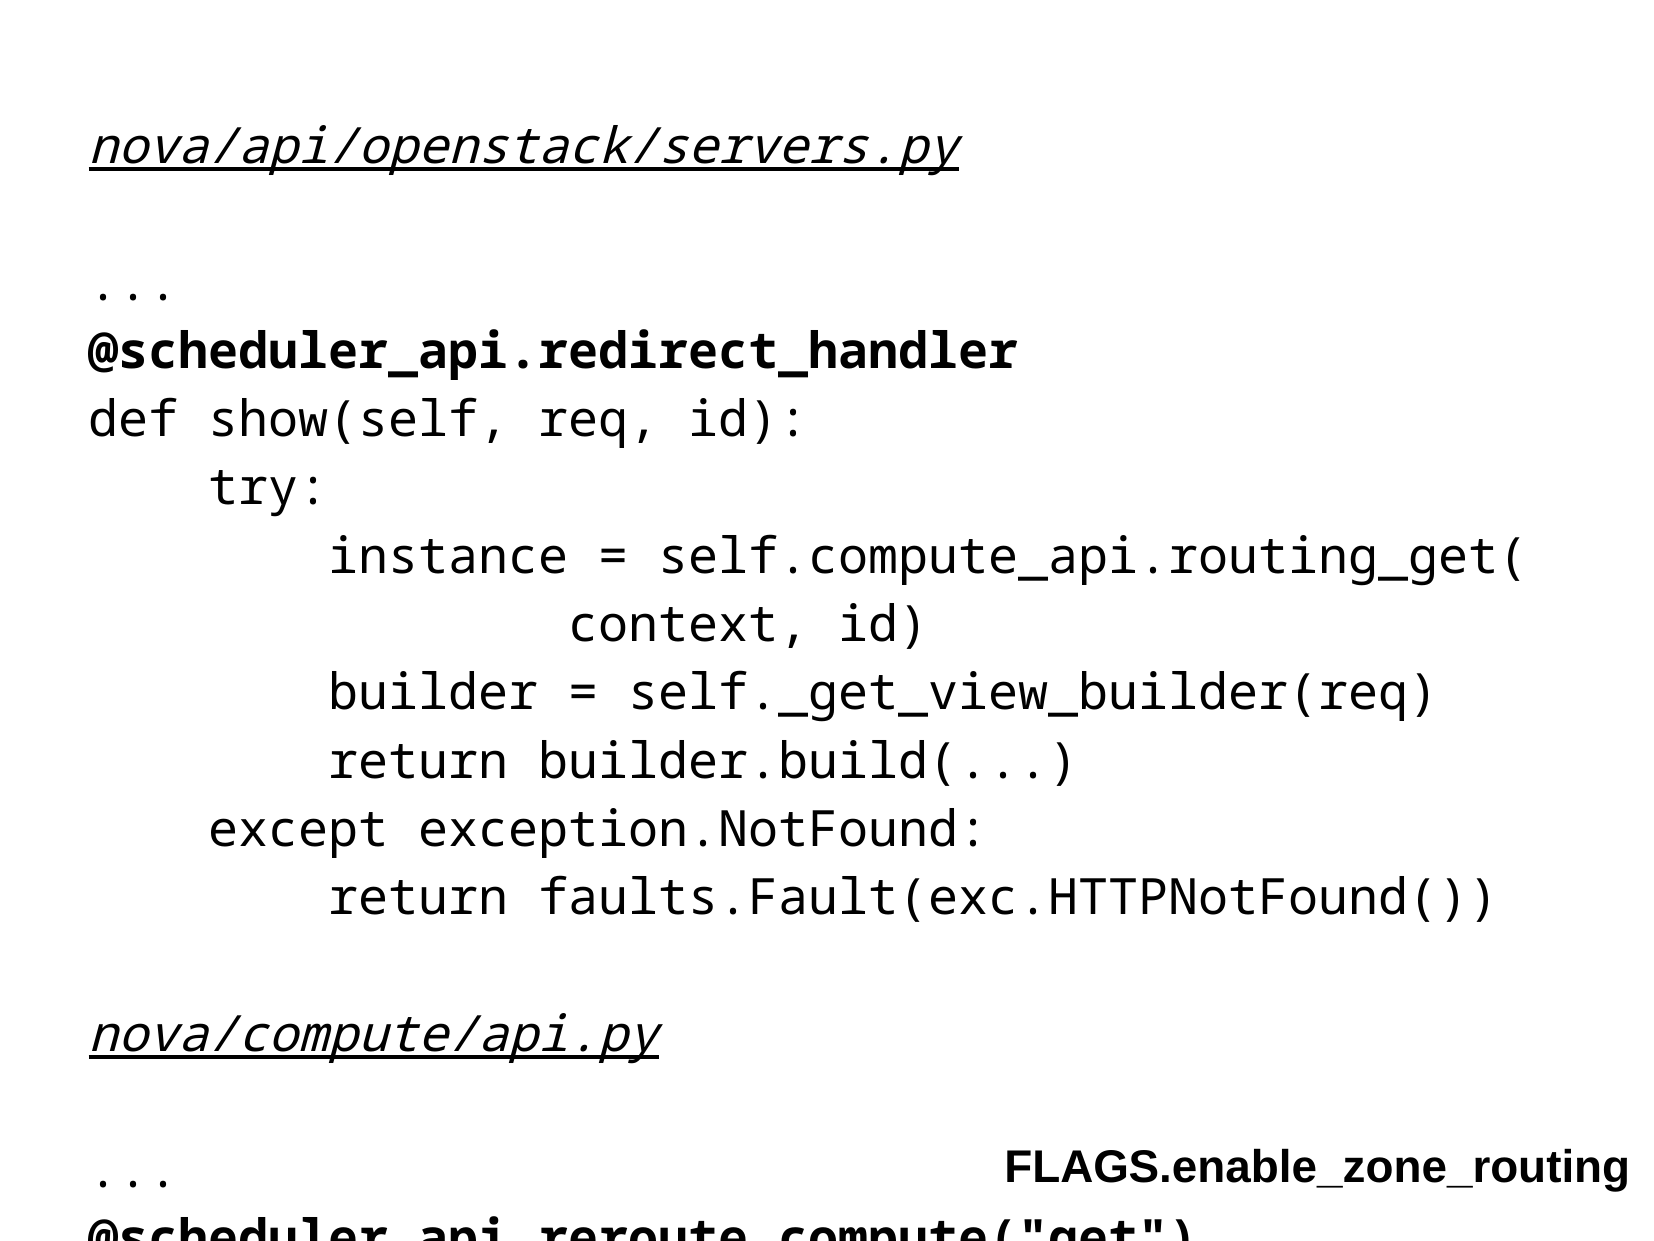

nova/api/openstack/servers.py
...
@scheduler_api.redirect_handler
def show(self, req, id):
 try:
 instance = self.compute_api.routing_get(
 context, id)
 builder = self._get_view_builder(req)
 return builder.build(...)
 except exception.NotFound:
 return faults.Fault(exc.HTTPNotFound())
nova/compute/api.py
...
@scheduler_api.reroute_compute("get")
def routing_get(self, context, instance_id):
 return self.get(context, instance_id)
FLAGS.enable_zone_routing